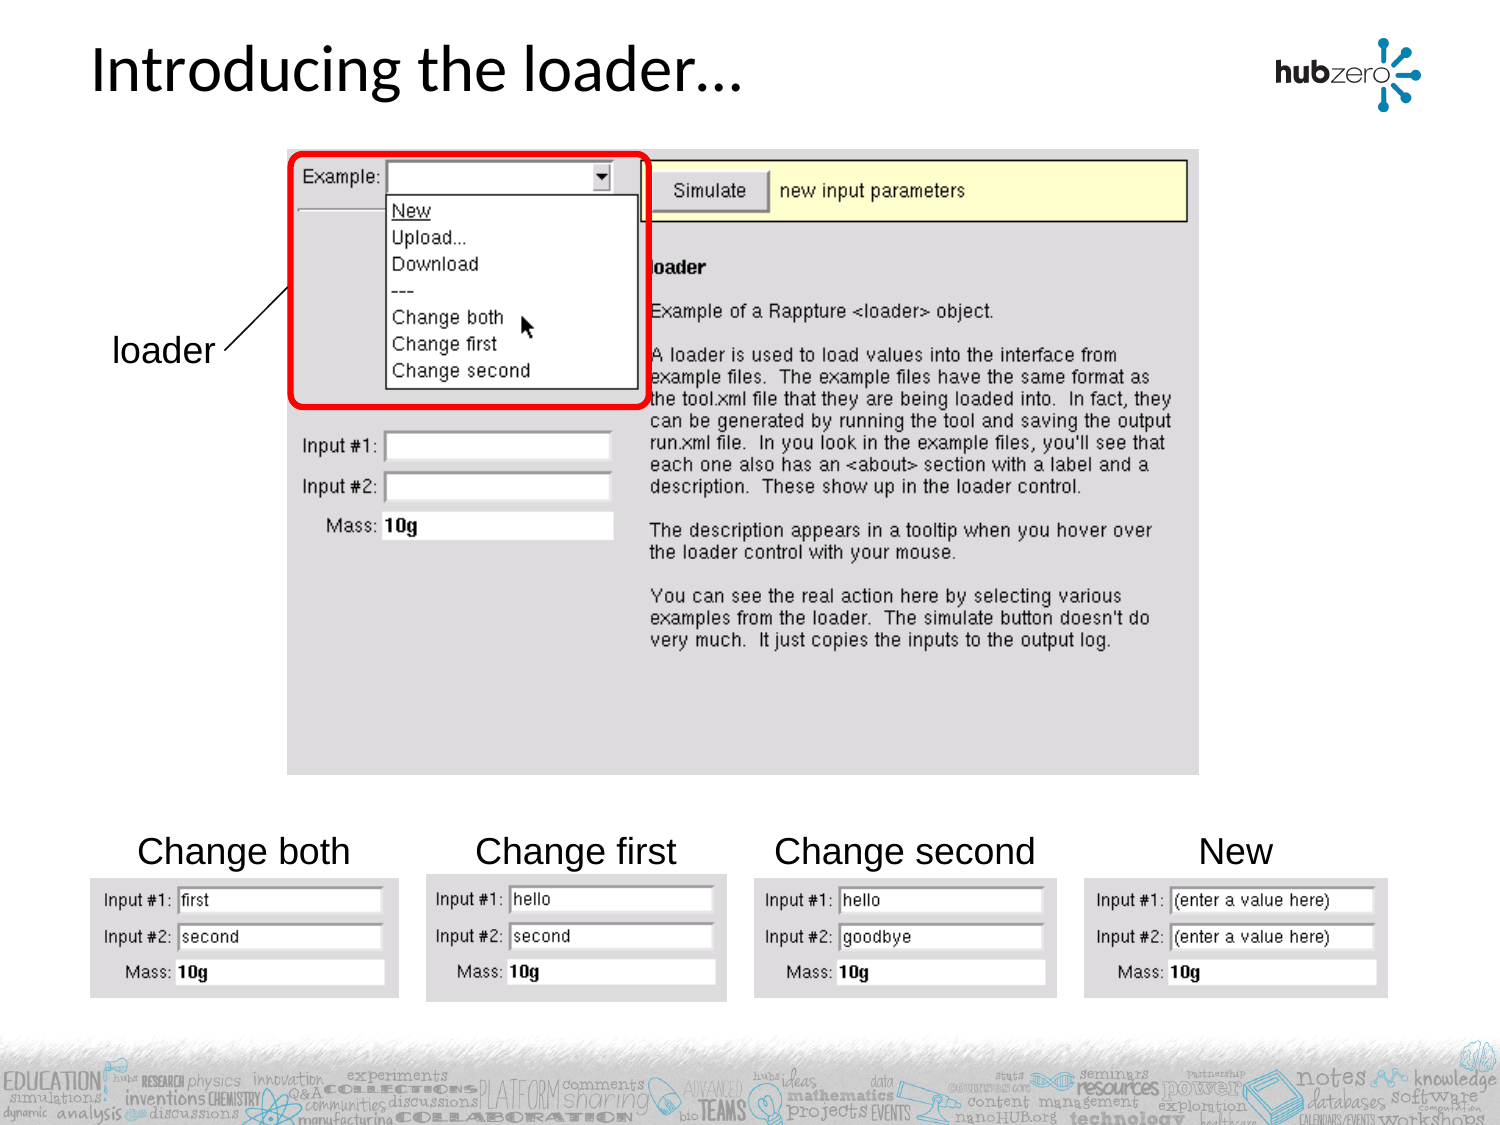

Introducing the loader…
loader
Change both
Change first
Change second
New